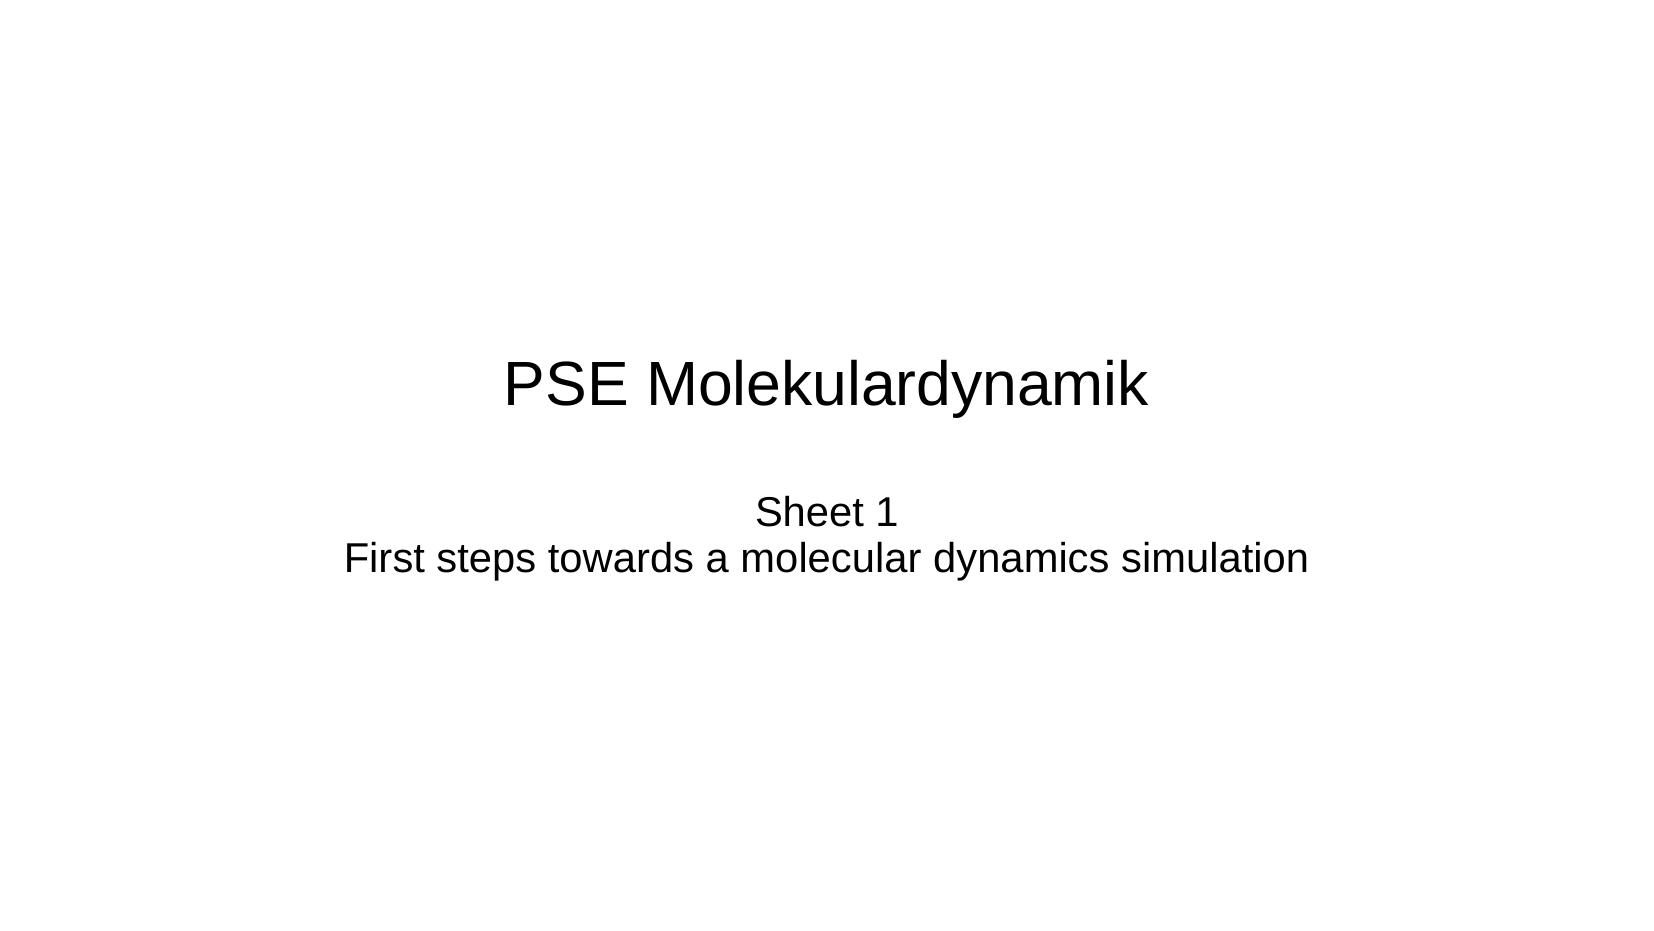

# PSE Molekulardynamik Sheet 1 First steps towards a molecular dynamics simulation